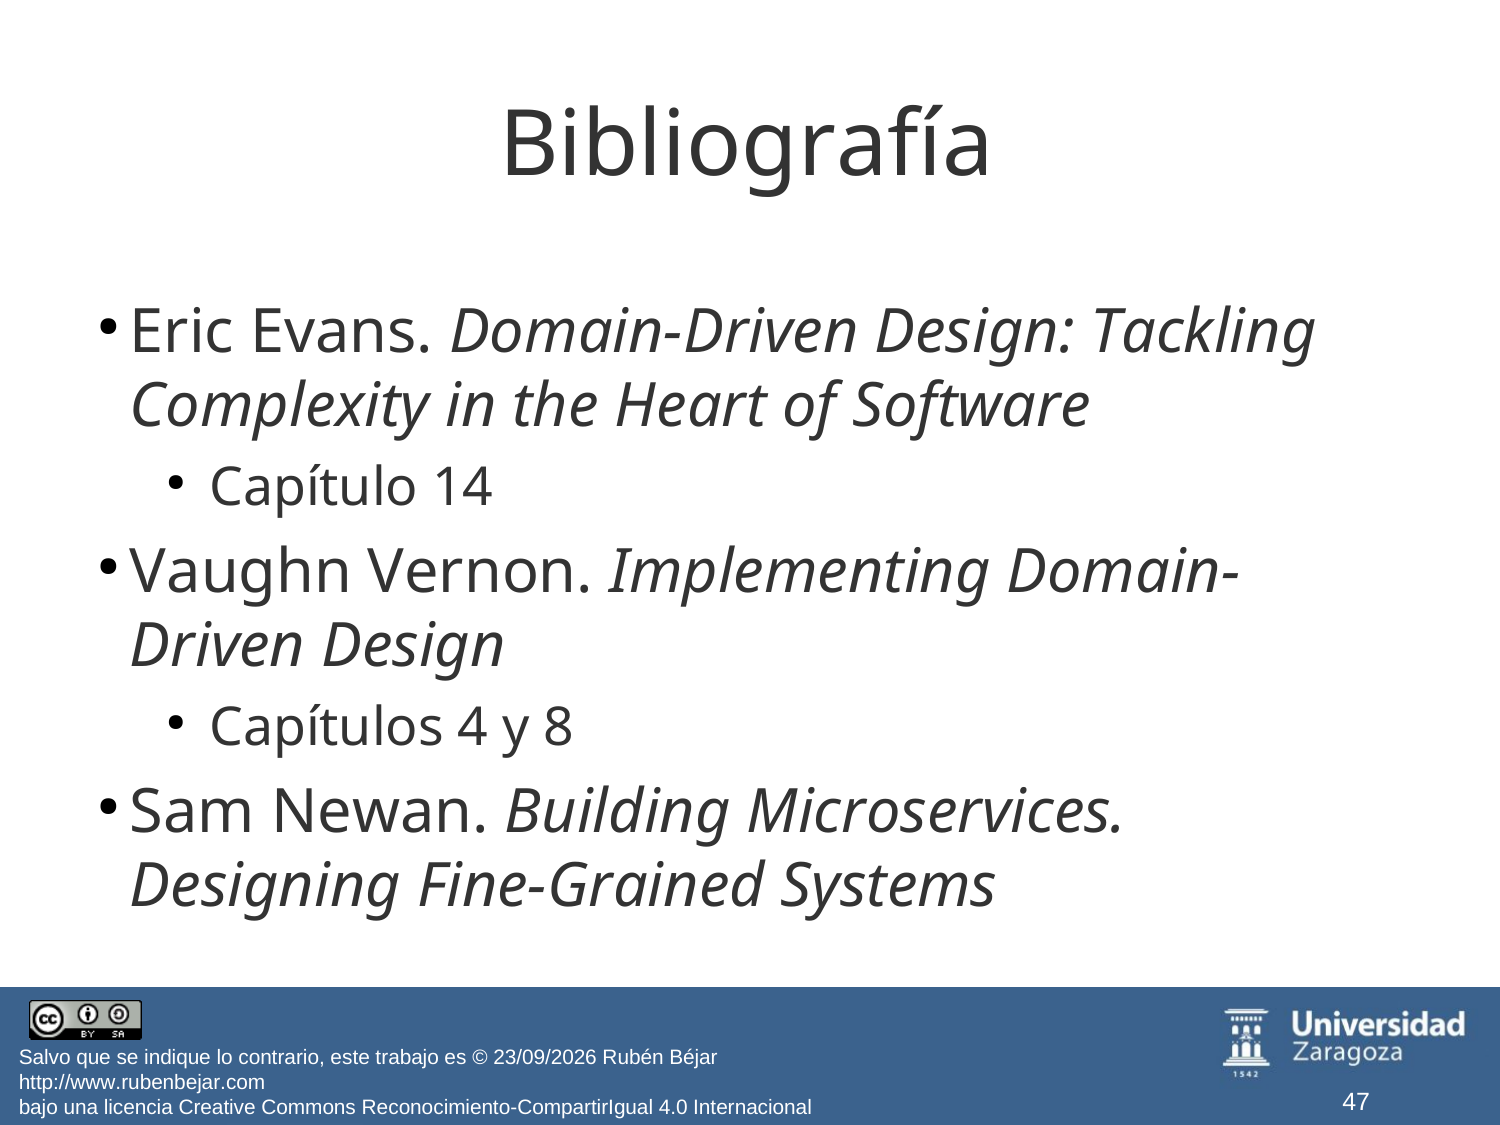

# Bibliografía
Eric Evans. Domain-Driven Design: Tackling Complexity in the Heart of Software
Capítulo 14
Vaughn Vernon. Implementing Domain-Driven Design
Capítulos 4 y 8
Sam Newan. Building Microservices. Designing Fine-Grained Systems